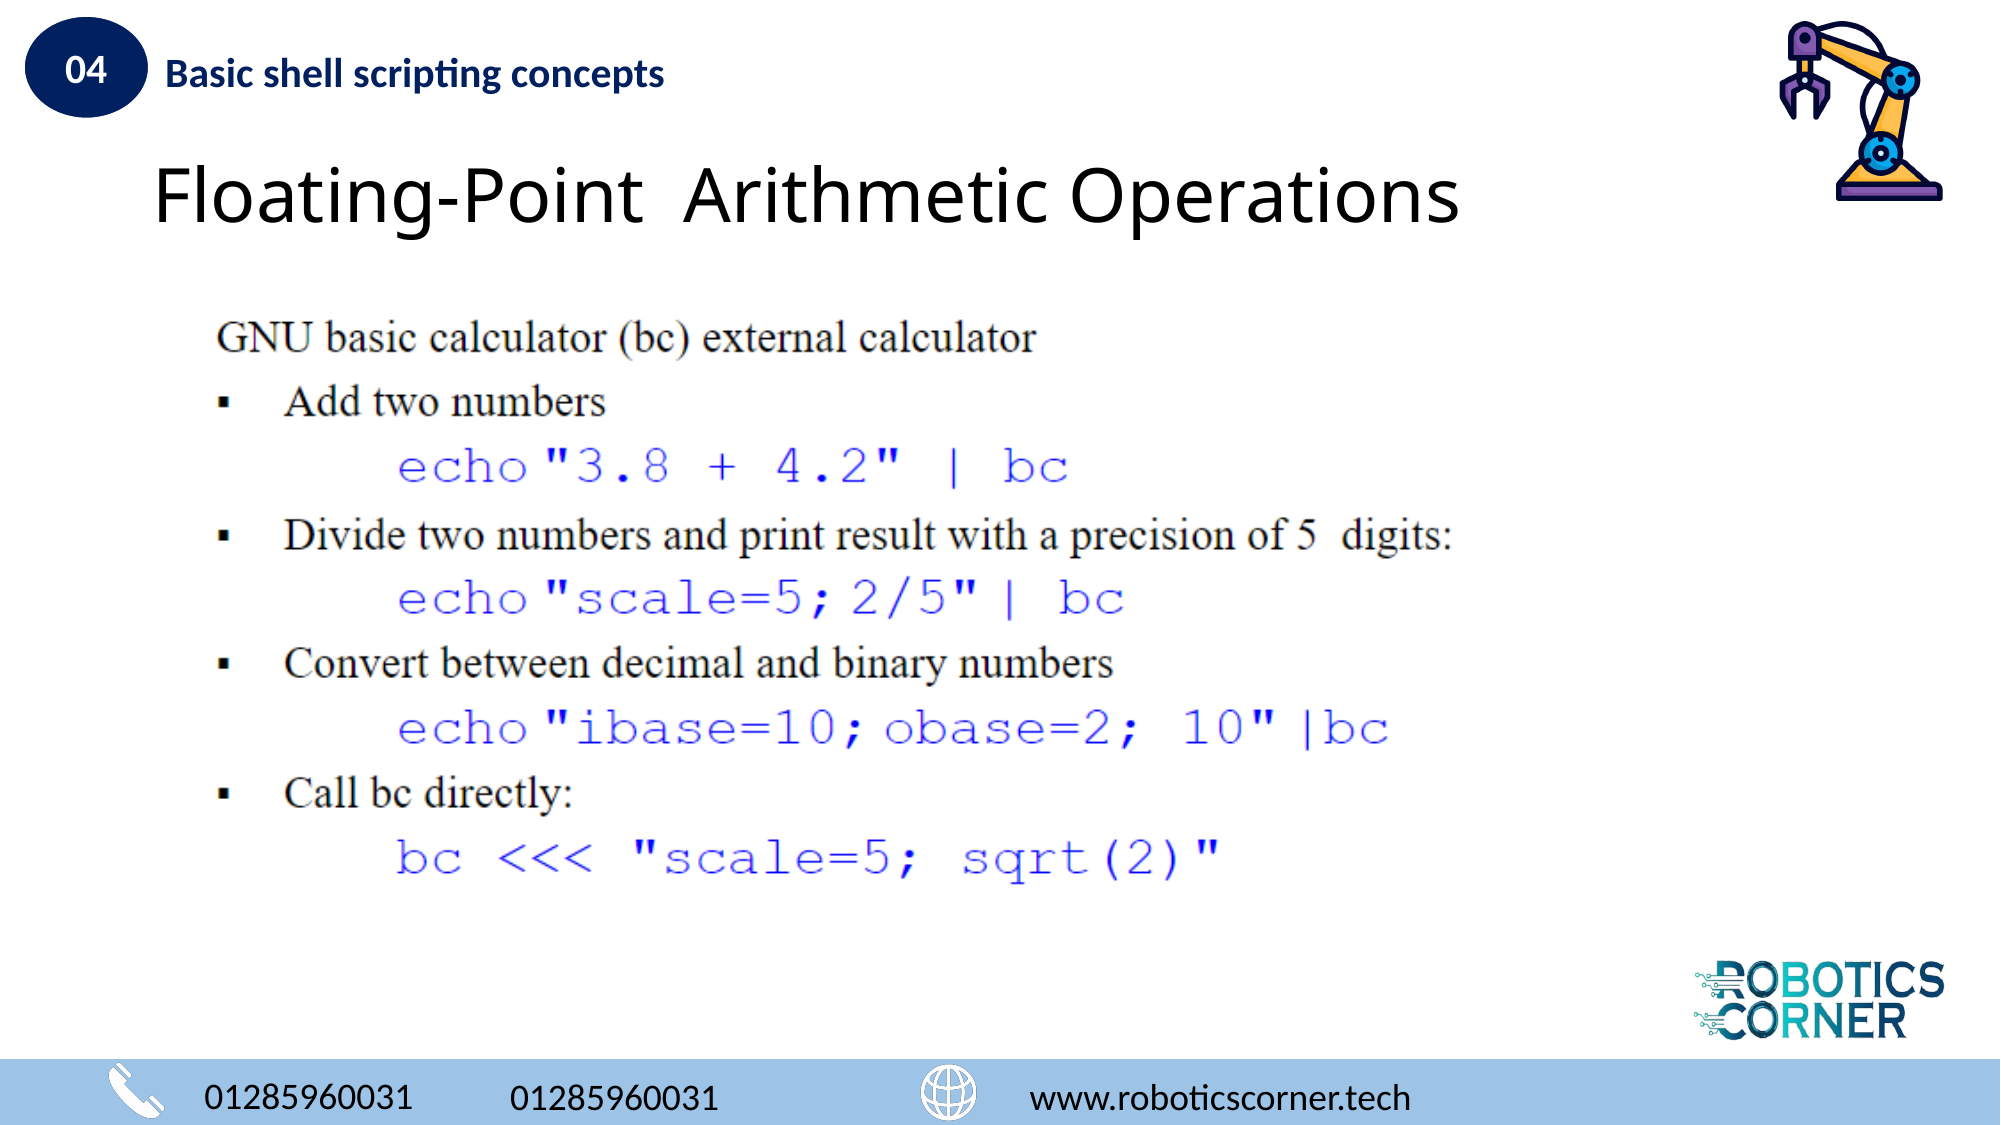

04
Basic shell scripting concepts
# Floating-Point Arithmetic Operations
01285960031
01285960031
www.roboticscorner.tech